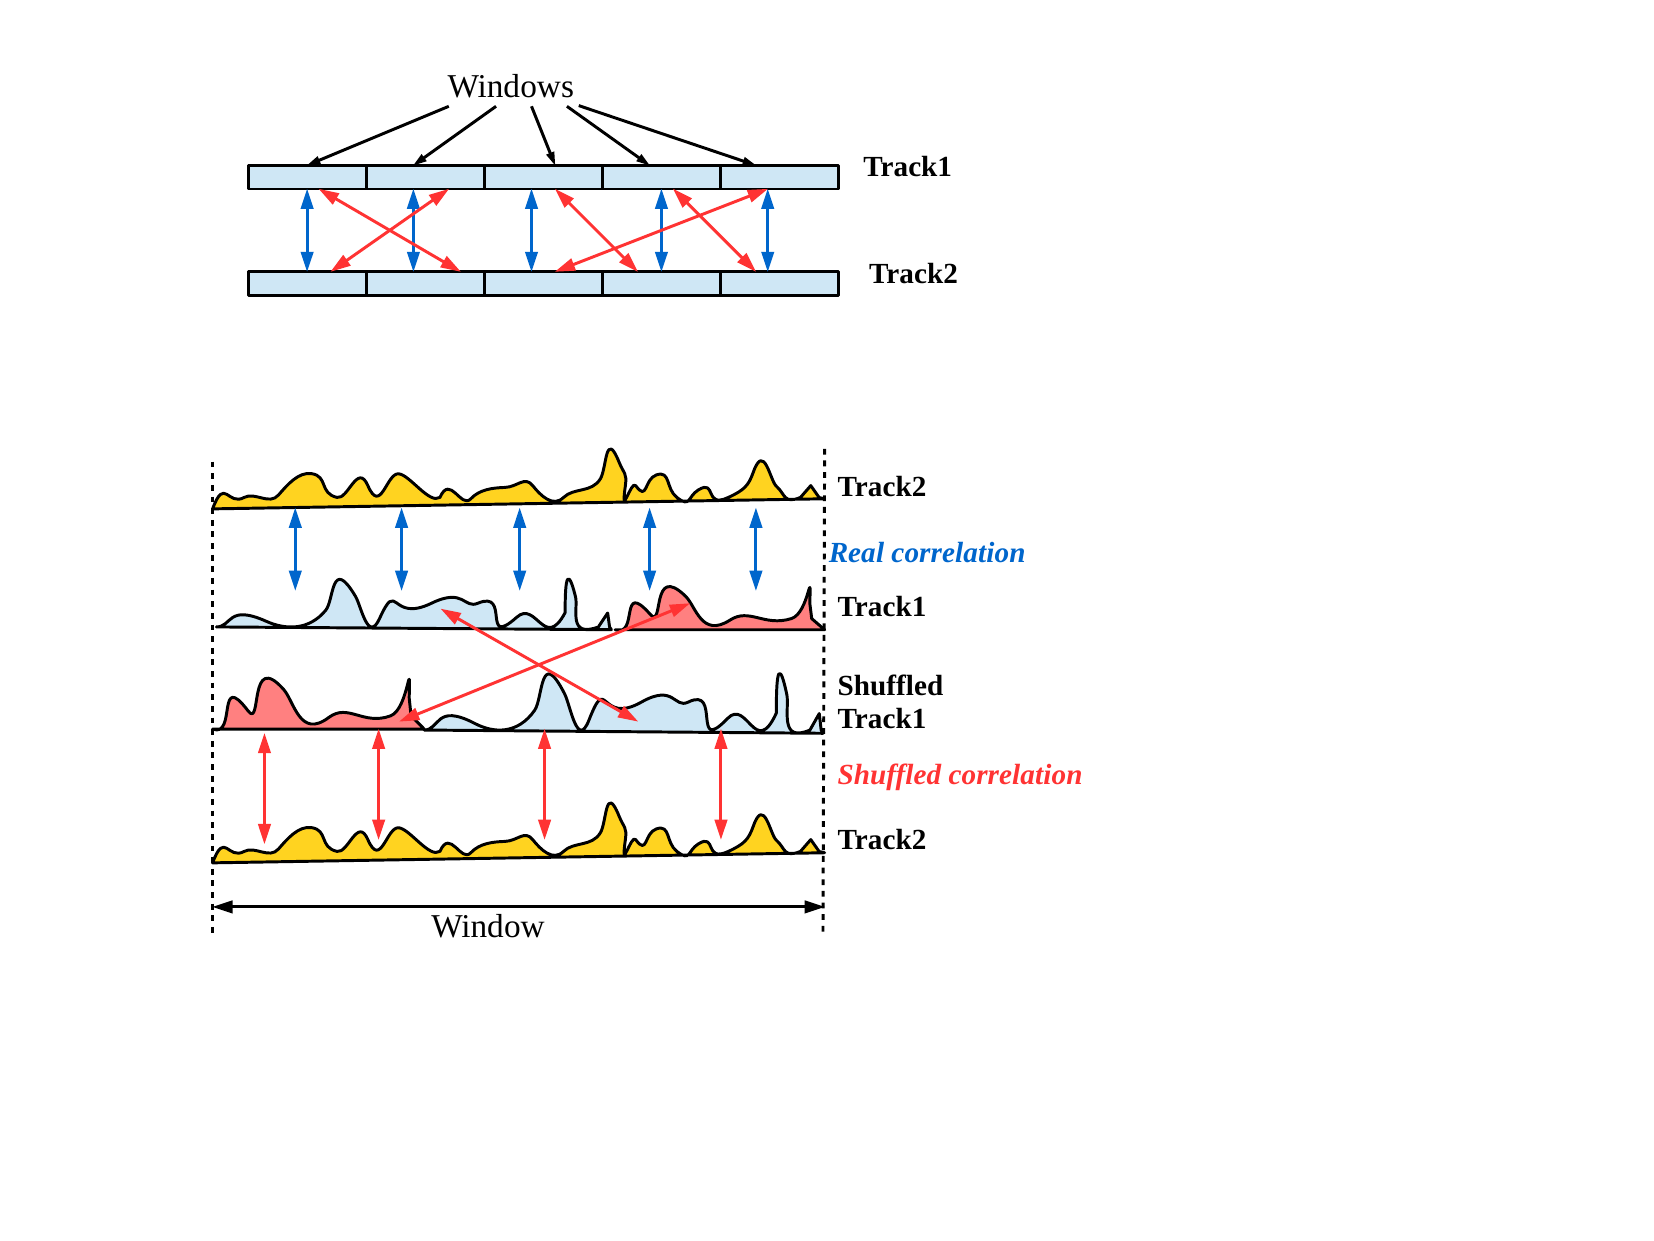

Windows
Track1
Track2
Track2
Real correlation
Track1
Shuffled
Track1
Shuffled correlation
Track2
Window